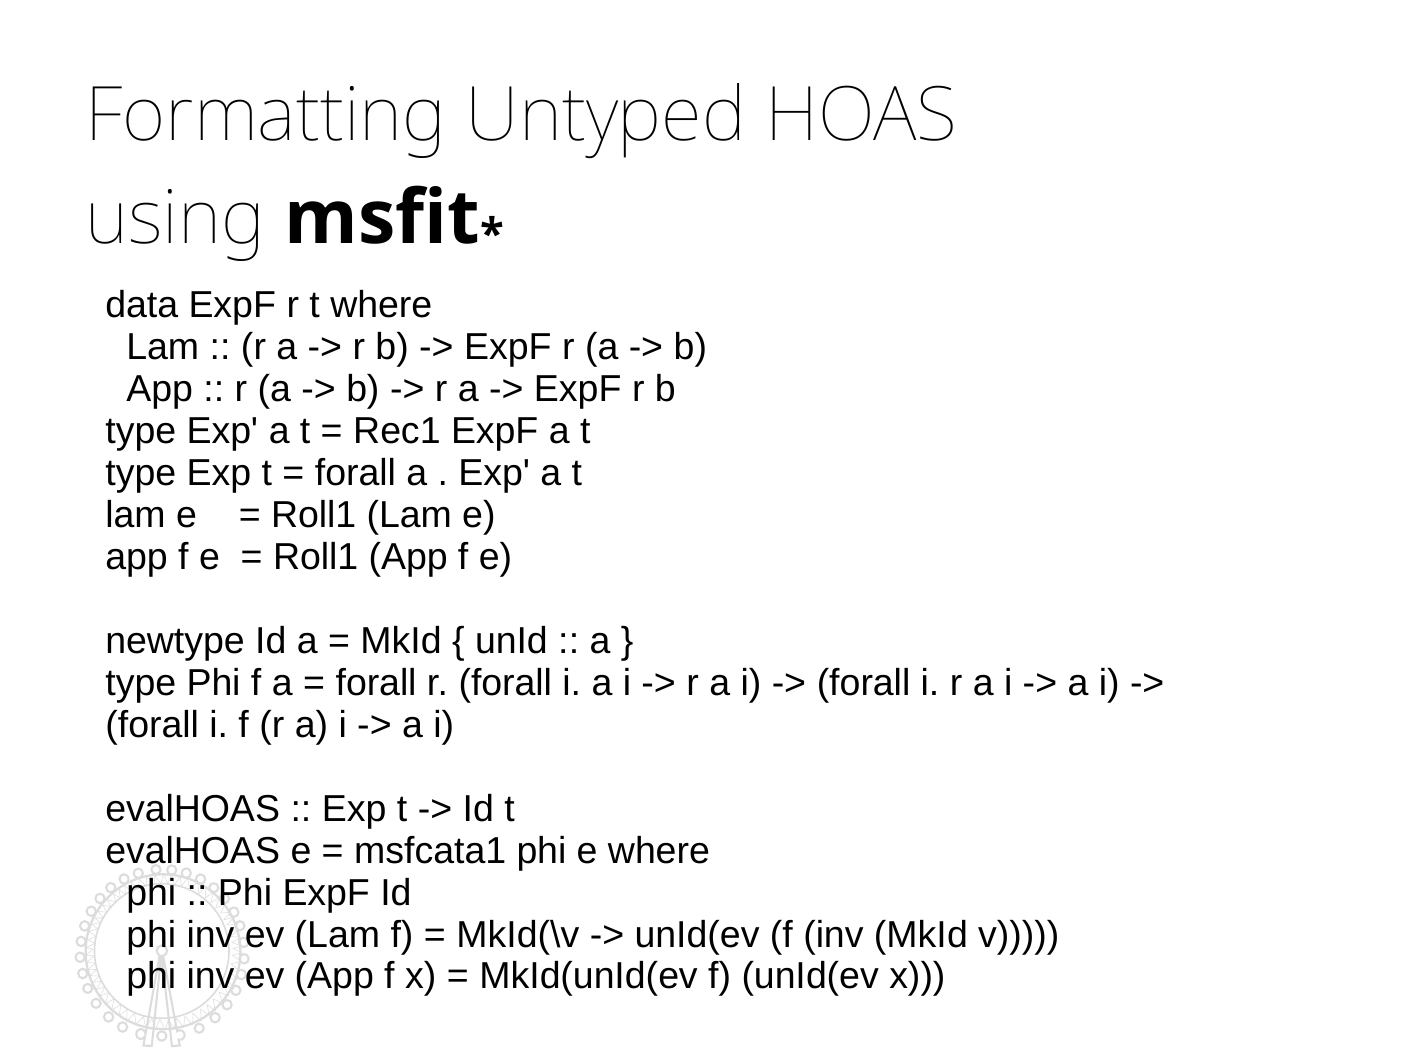

Formatting Untyped HOAS
using msfit*
data ExpF r t where
 Lam :: (r a -> r b) -> ExpF r (a -> b)
 App :: r (a -> b) -> r a -> ExpF r b
type Exp' a t = Rec1 ExpF a t
type Exp t = forall a . Exp' a t
lam e = Roll1 (Lam e)
app f e = Roll1 (App f e)
newtype Id a = MkId { unId :: a }
type Phi f a = forall r. (forall i. a i -> r a i) -> (forall i. r a i -> a i) -> (forall i. f (r a) i -> a i)
evalHOAS :: Exp t -> Id t
evalHOAS e = msfcata1 phi e where
 phi :: Phi ExpF Id
 phi inv ev (Lam f) = MkId(\v -> unId(ev (f (inv (MkId v)))))
 phi inv ev (App f x) = MkId(unId(ev f) (unId(ev x)))